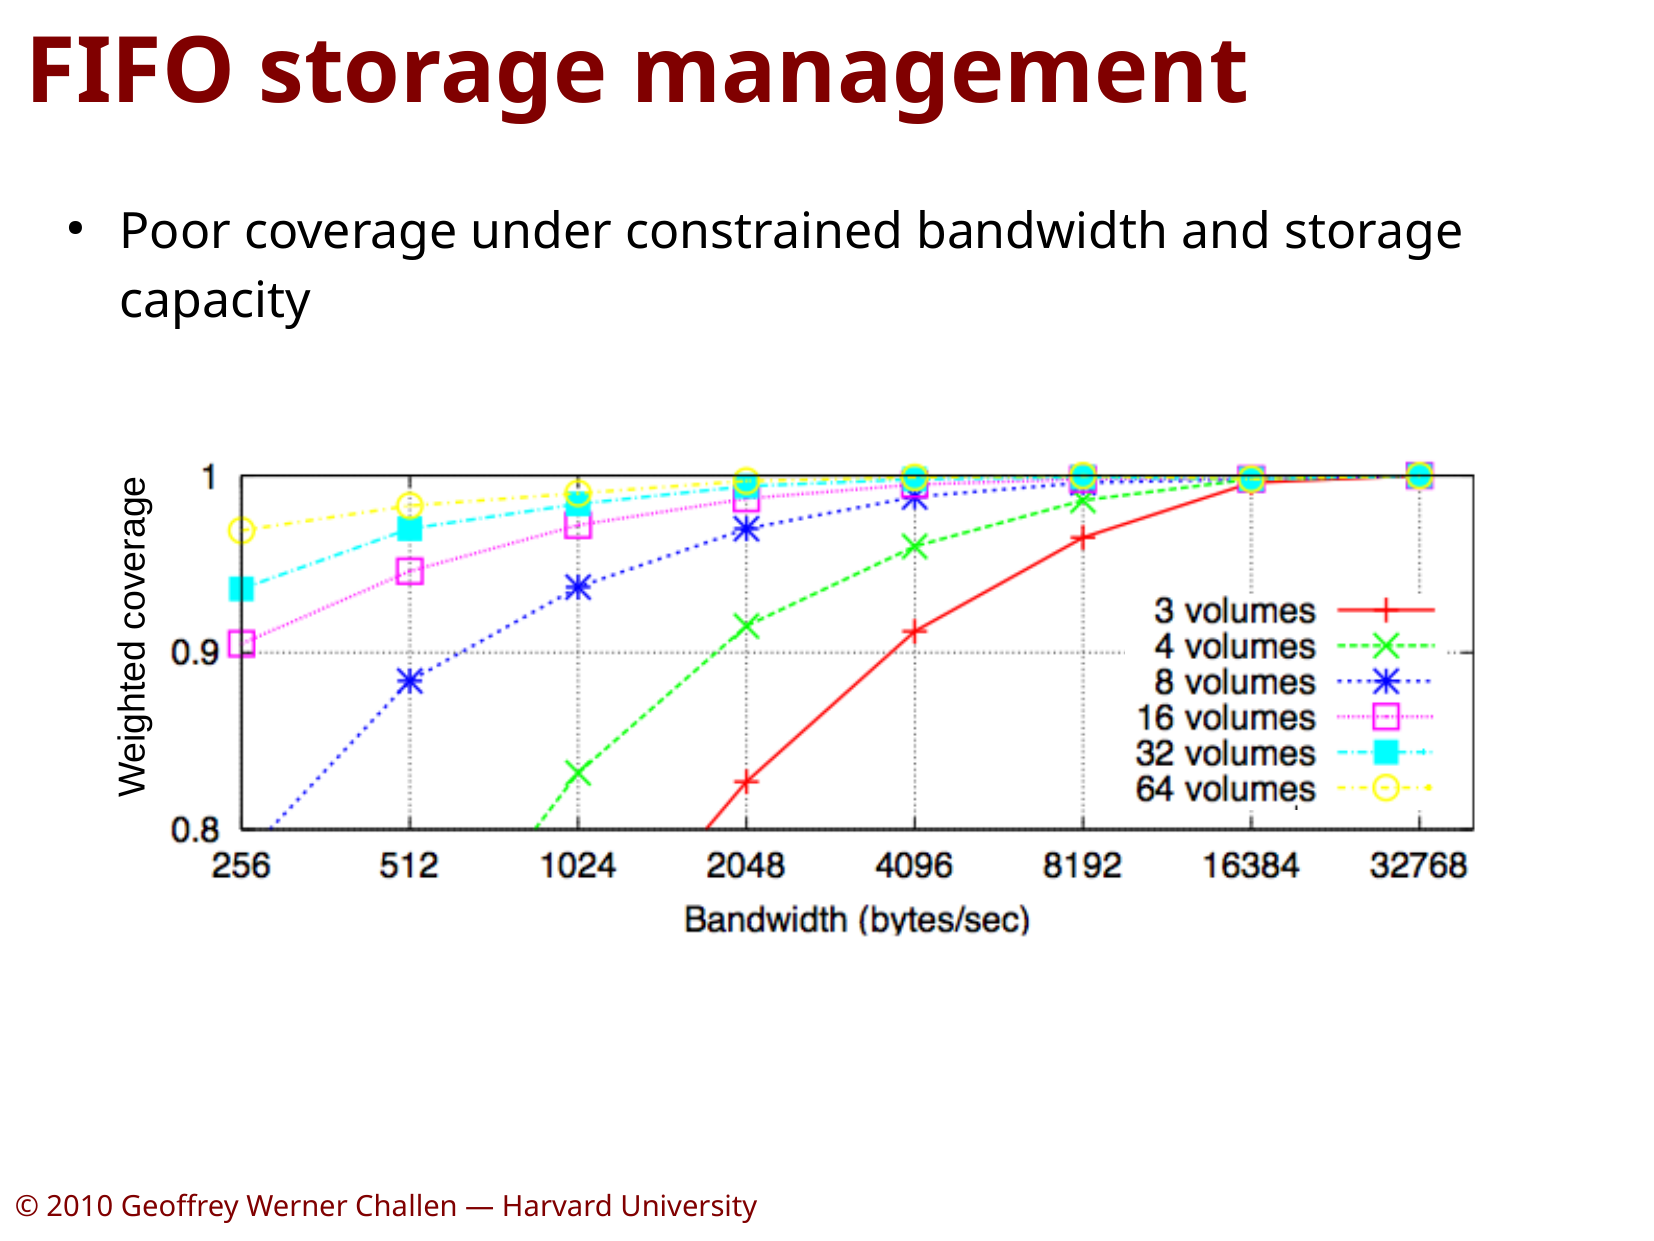

# FIFO storage management
Poor coverage under constrained bandwidth and storage capacity
Weighted coverage